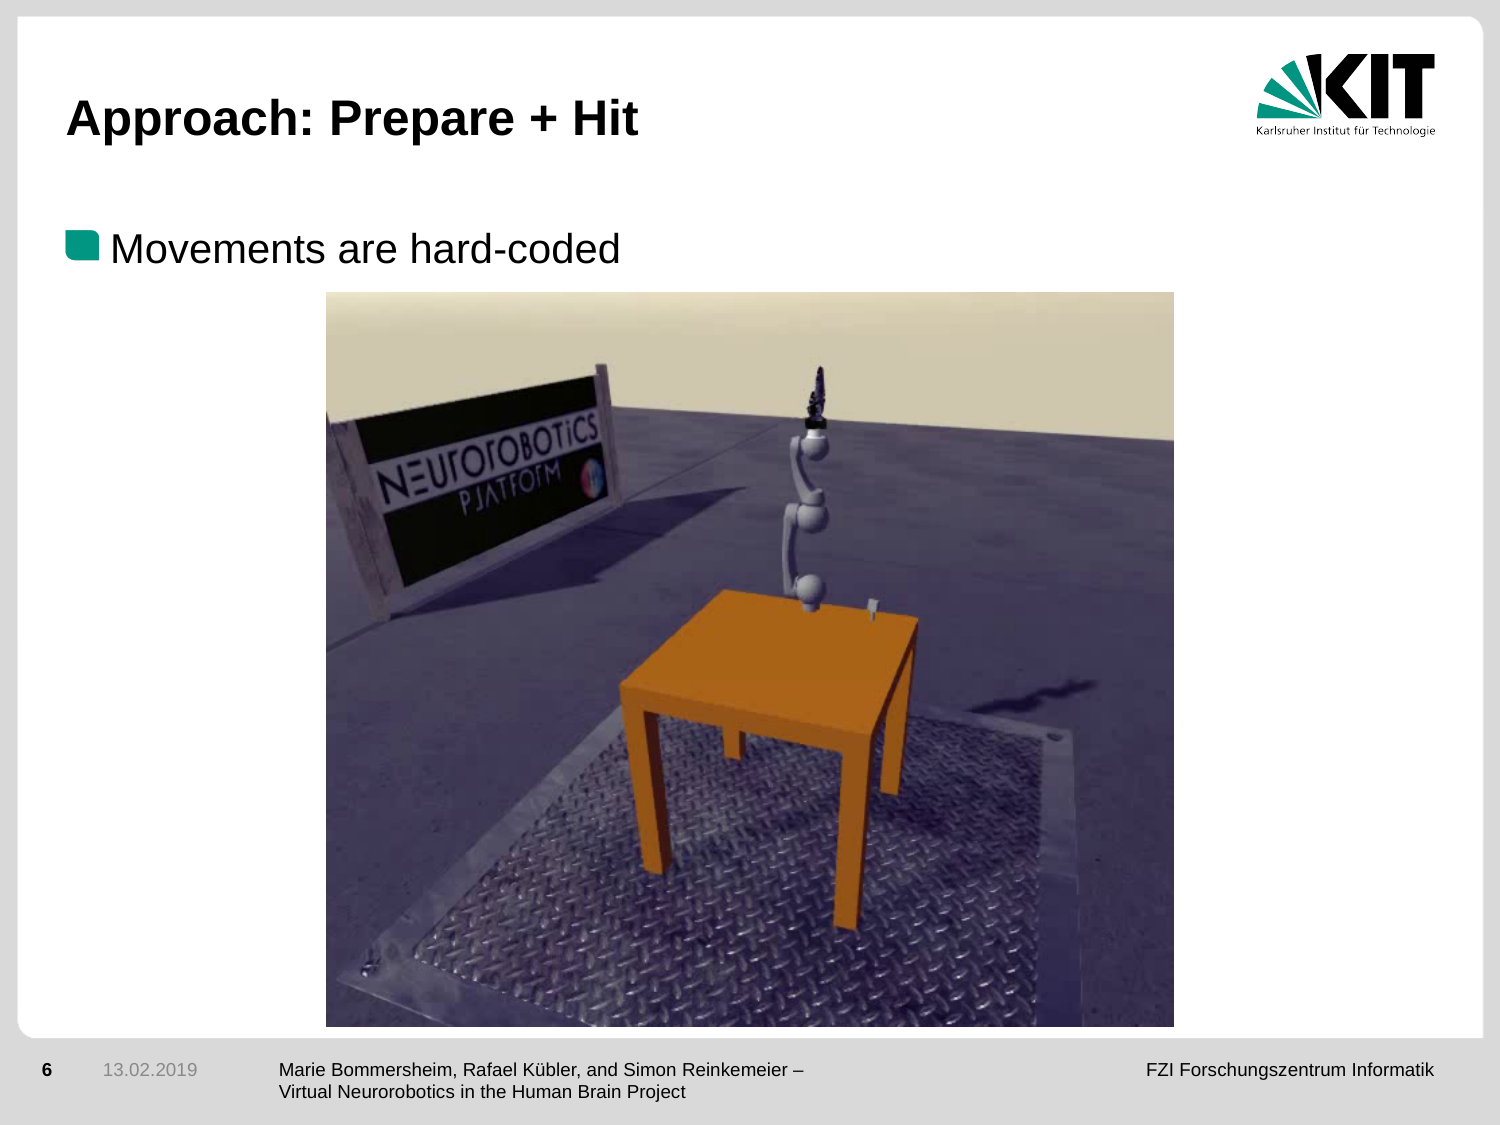

Approach: Prepare + Hit
# Movements are hard-coded
13.02.2019